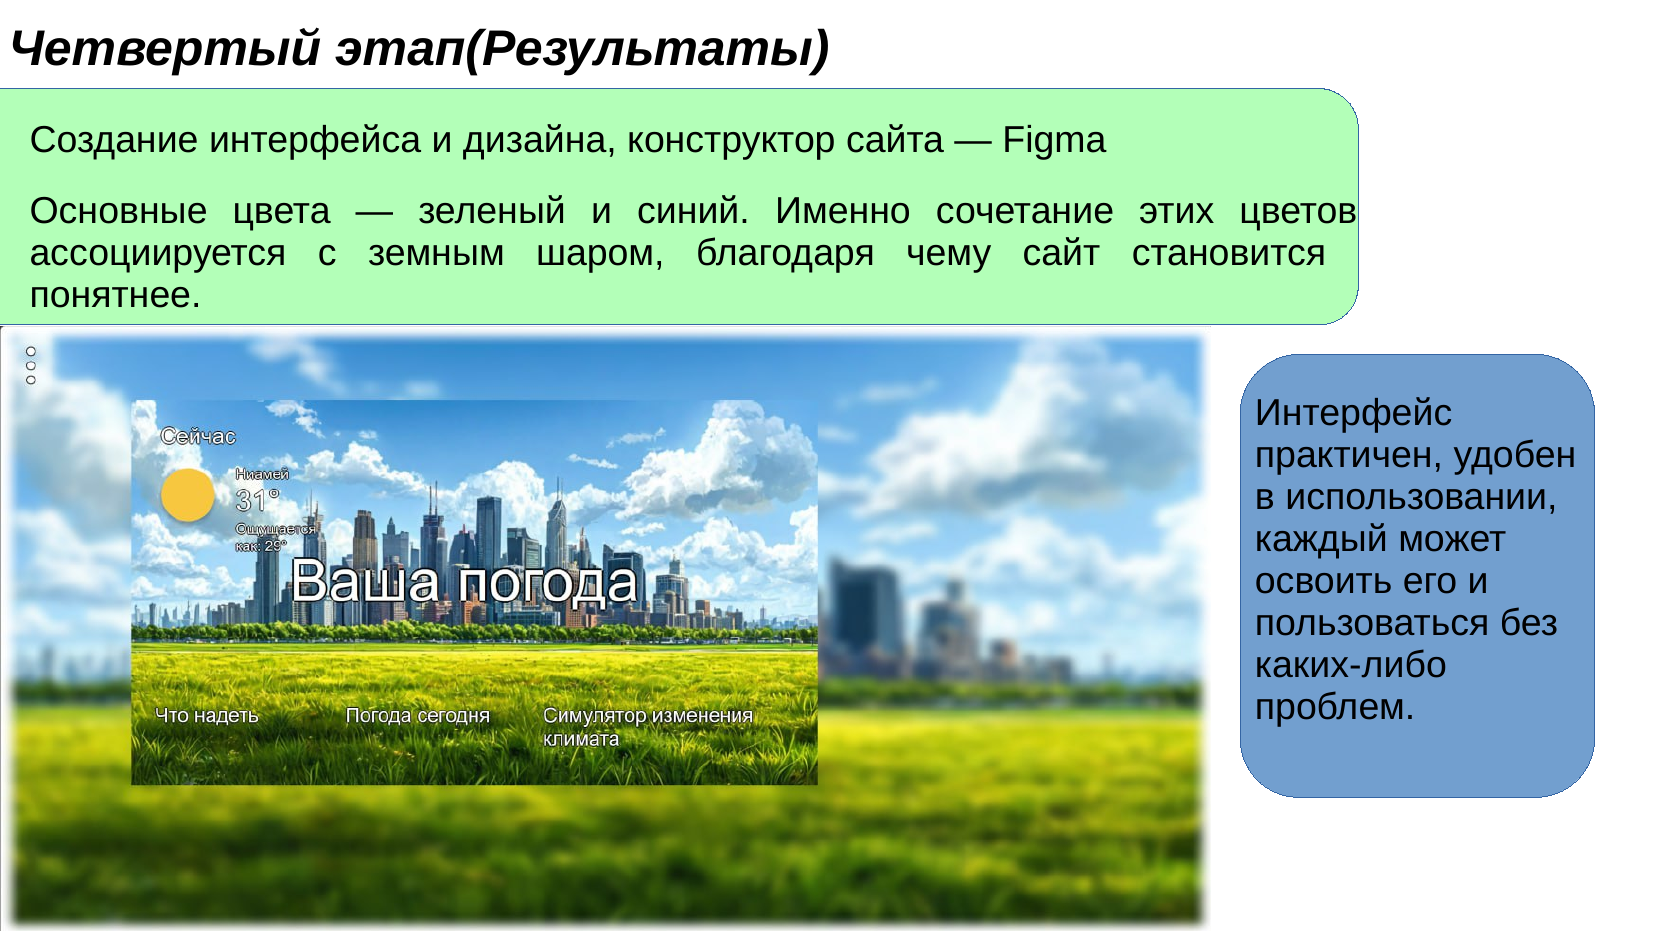

# Четвертый этап(Результаты)
Создание интерфейса и дизайна, конструктор сайта — Figma
Основные цвета — зеленый и синий. Именно сочетание этих цветов ассоциируется с земным шаром, благодаря чему сайт становится понятнее.
Интерфейс практичен, удобен в использовании, каждый может освоить его и пользоваться без каких-либо проблем.